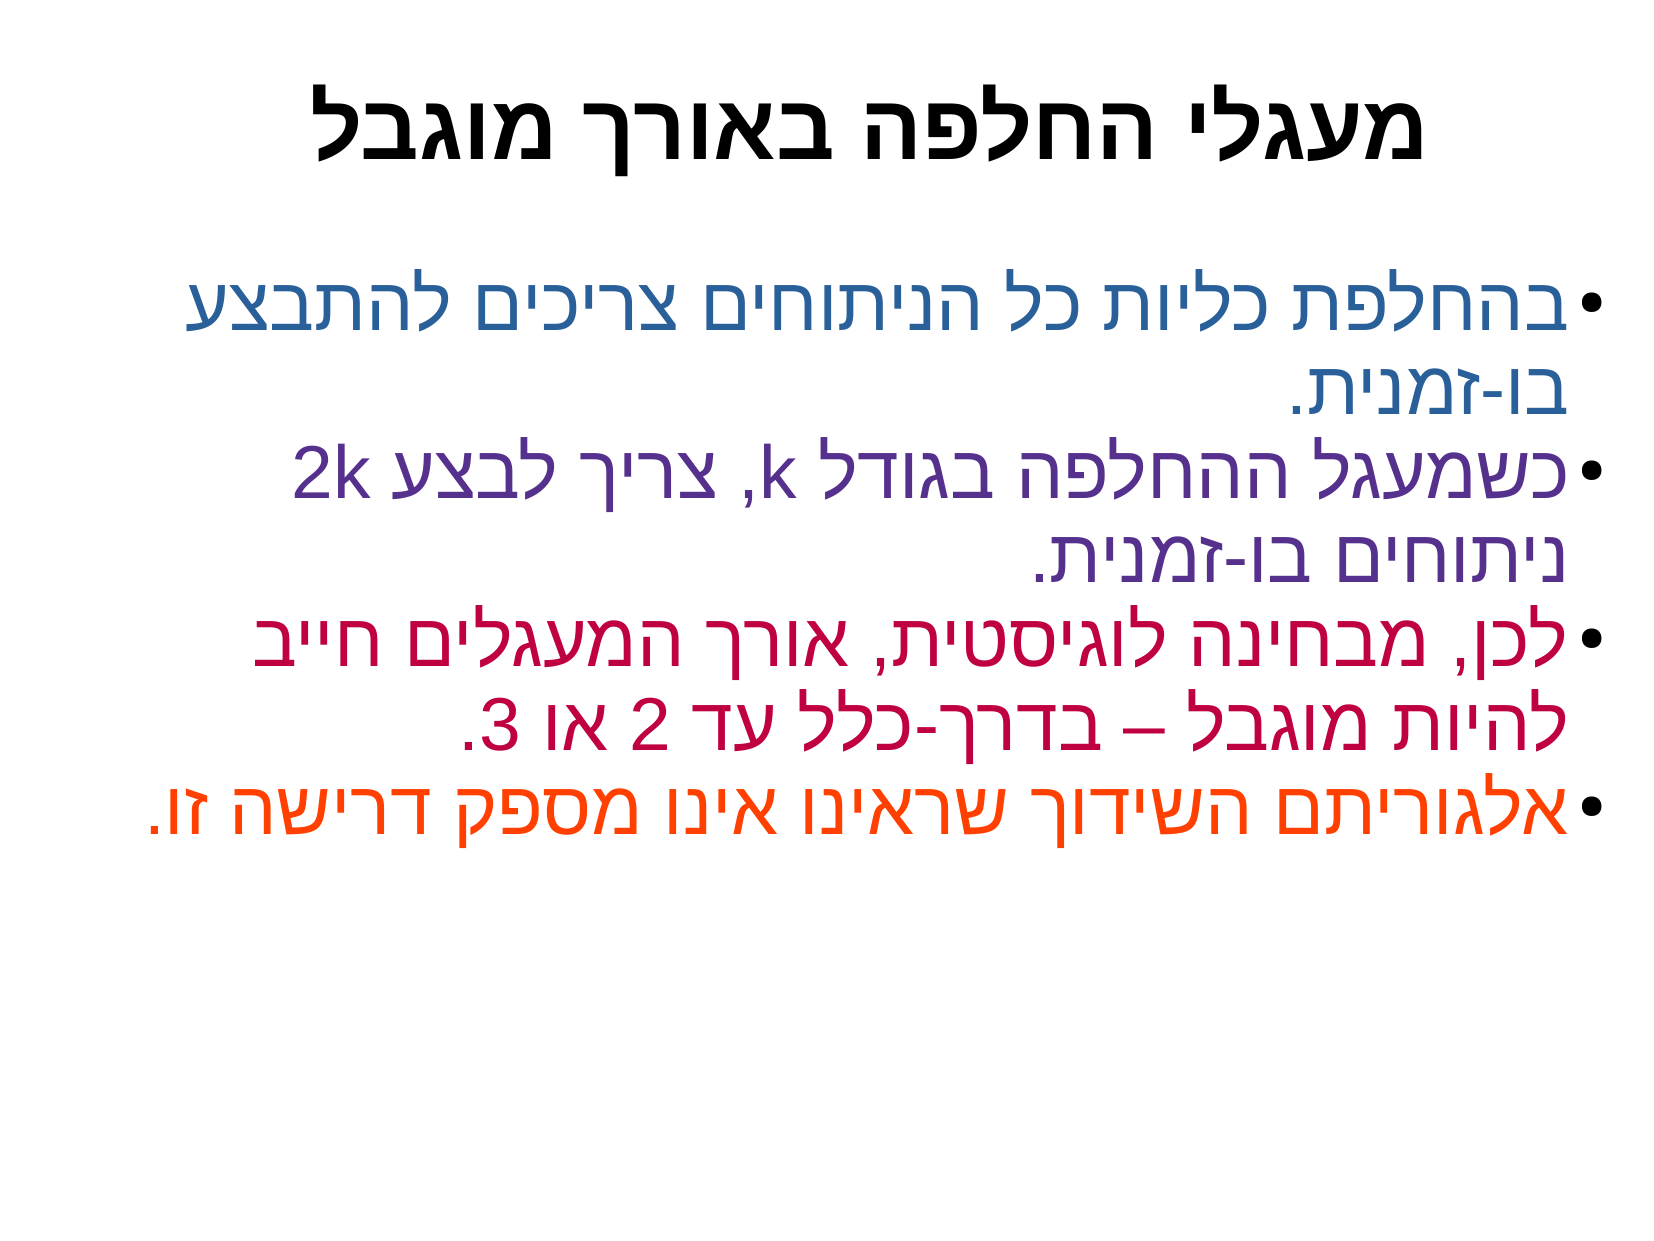

# מעגלי החלפה באורך מוגבל
בהחלפת כליות כל הניתוחים צריכים להתבצע בו-זמנית.
כשמעגל ההחלפה בגודל k, צריך לבצע 2k ניתוחים בו-זמנית.
לכן, מבחינה לוגיסטית, אורך המעגלים חייב להיות מוגבל – בדרך-כלל עד 2 או 3.
אלגוריתם השידוך שראינו אינו מספק דרישה זו.